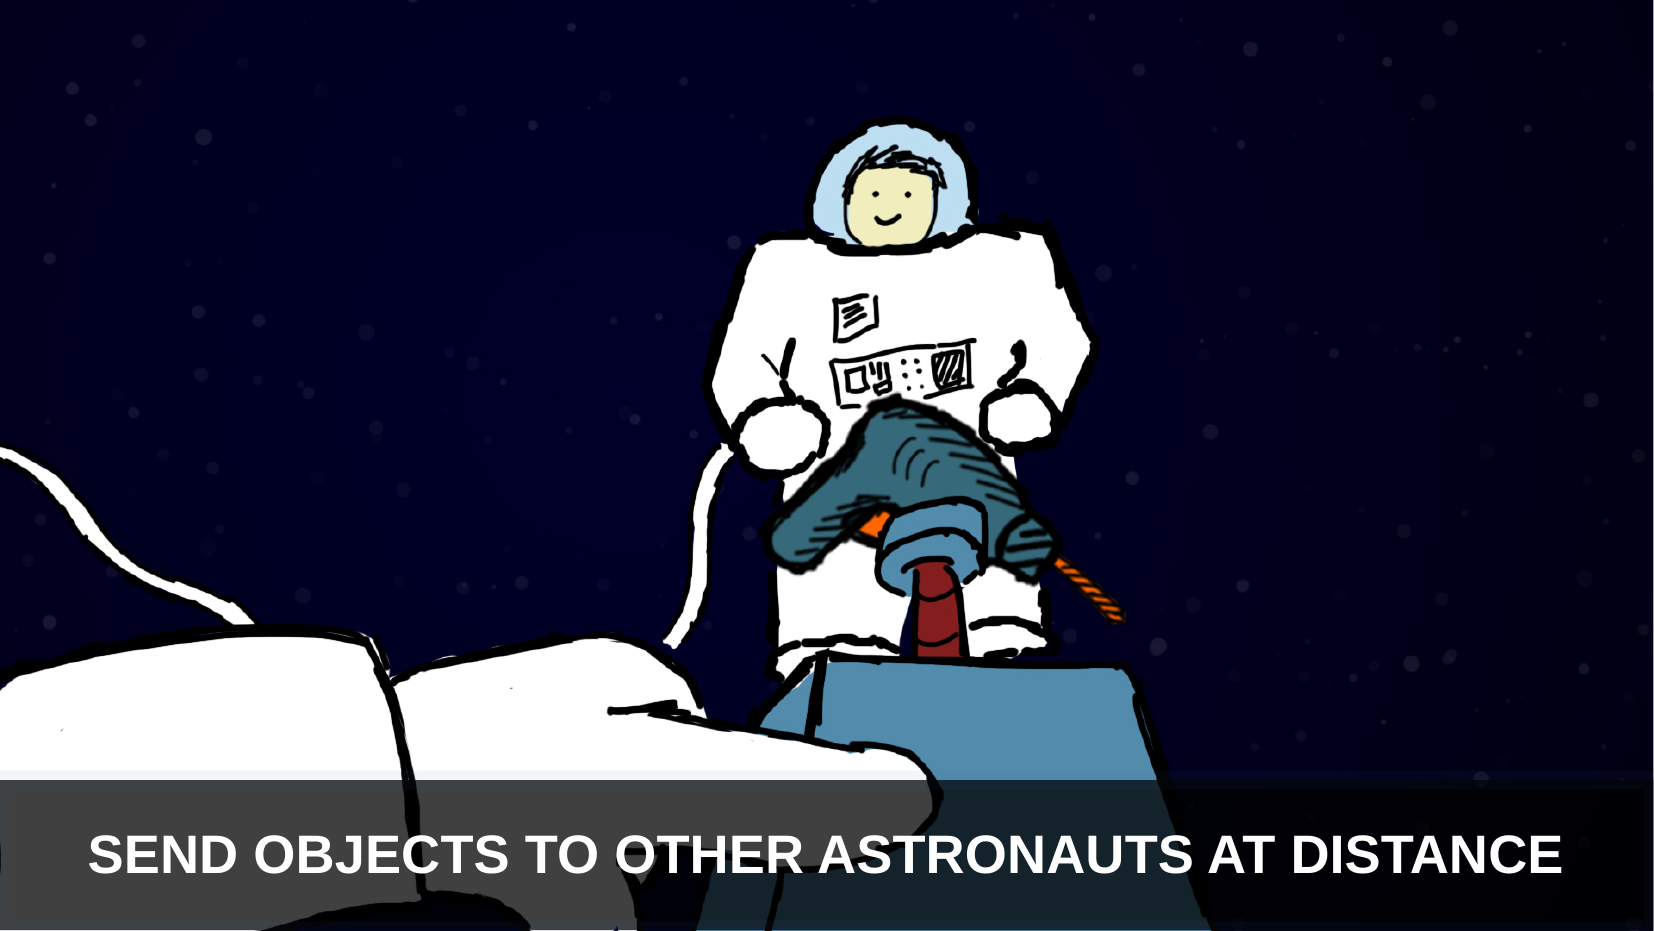

#
SEND OBJECTS TO OTHER ASTRONAUTS AT DISTANCE